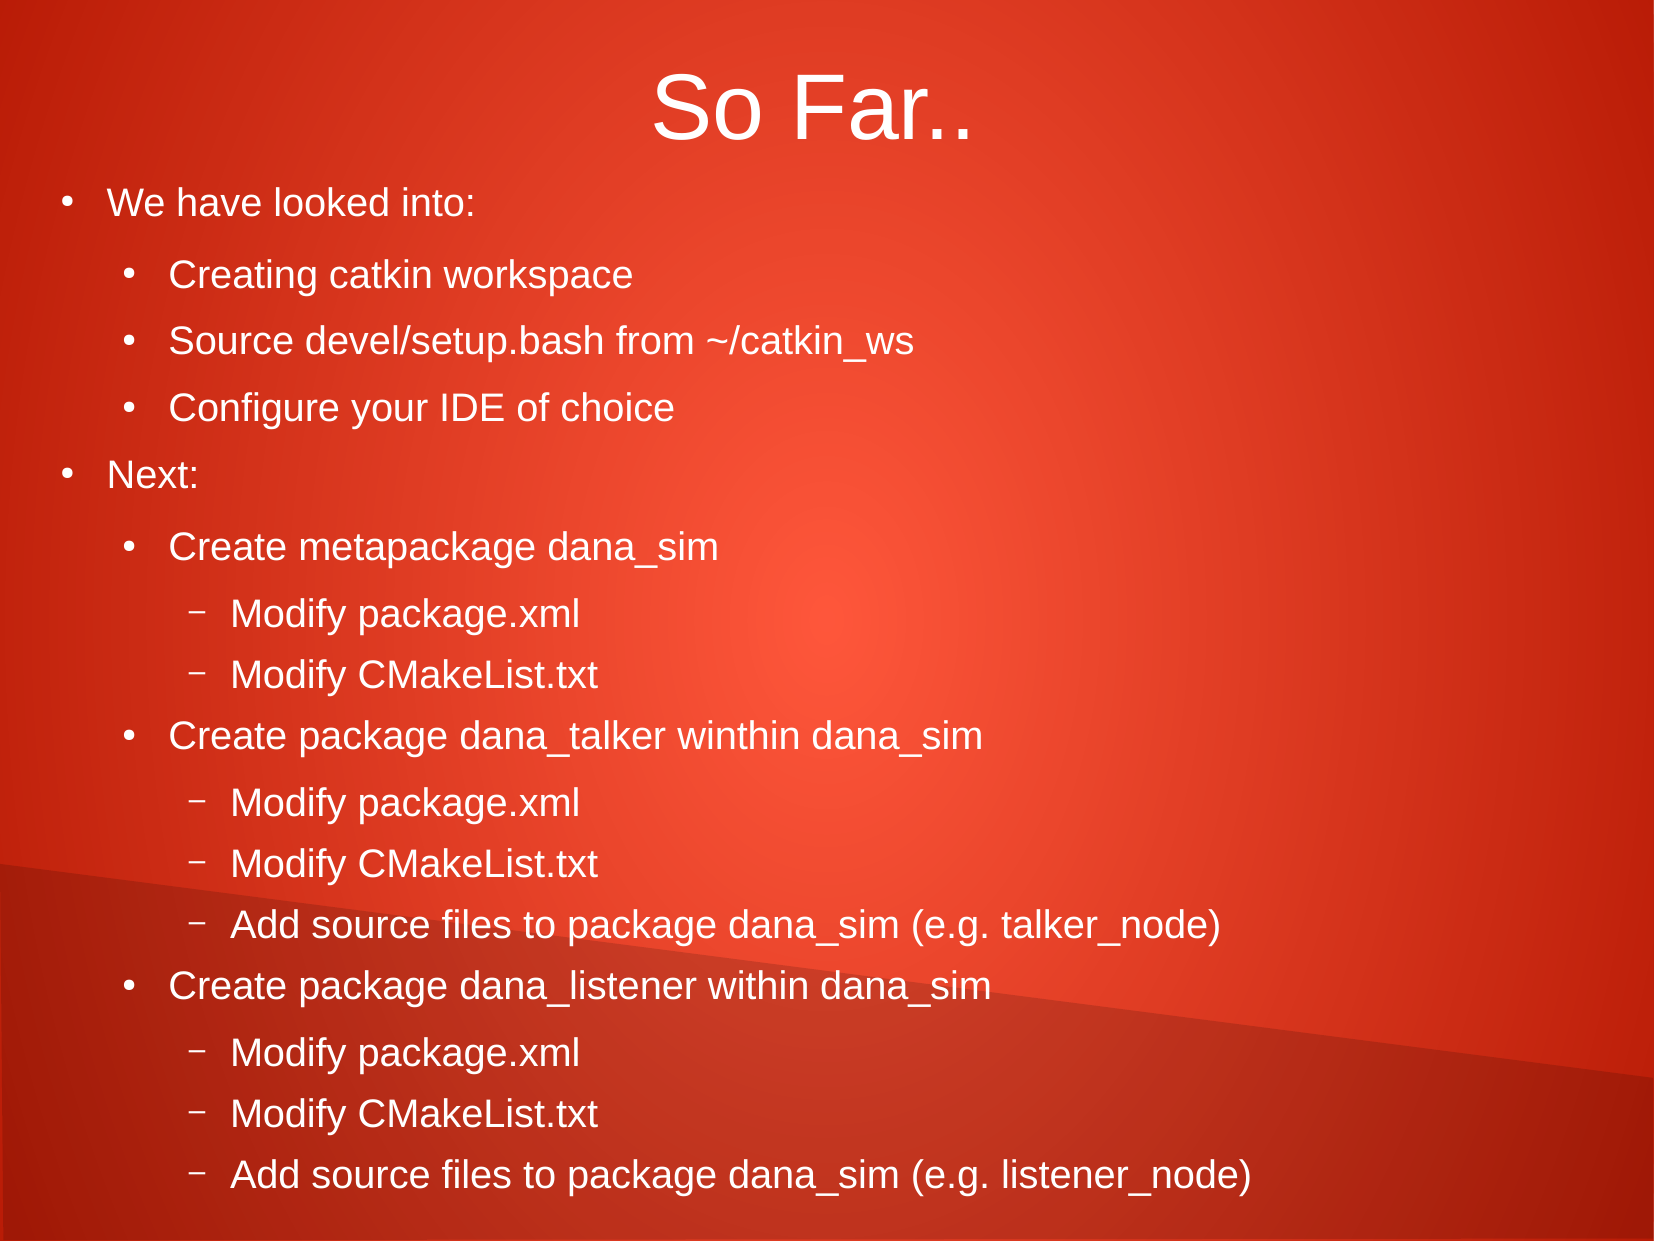

# So Far..
We have looked into:
Creating catkin workspace
Source devel/setup.bash from ~/catkin_ws
Configure your IDE of choice
Next:
Create metapackage dana_sim
Modify package.xml
Modify CMakeList.txt
Create package dana_talker winthin dana_sim
Modify package.xml
Modify CMakeList.txt
Add source files to package dana_sim (e.g. talker_node)
Create package dana_listener within dana_sim
Modify package.xml
Modify CMakeList.txt
Add source files to package dana_sim (e.g. listener_node)